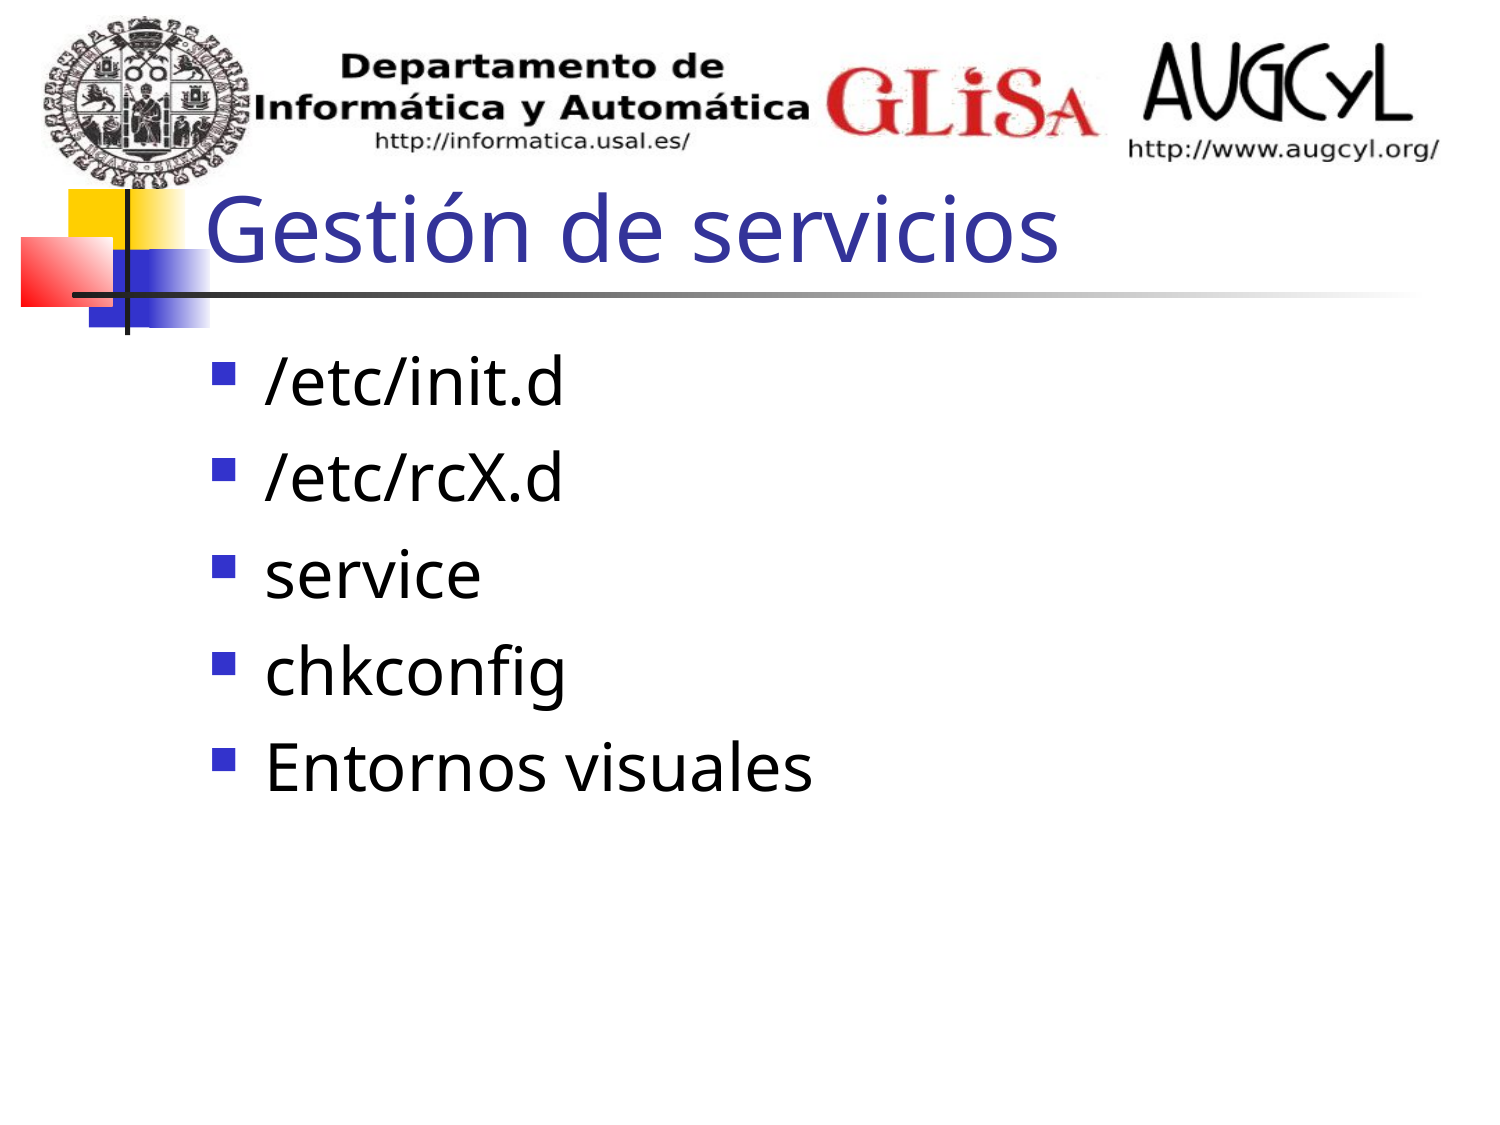

# Gestión de servicios
/etc/init.d
/etc/rcX.d
service
chkconfig
Entornos visuales